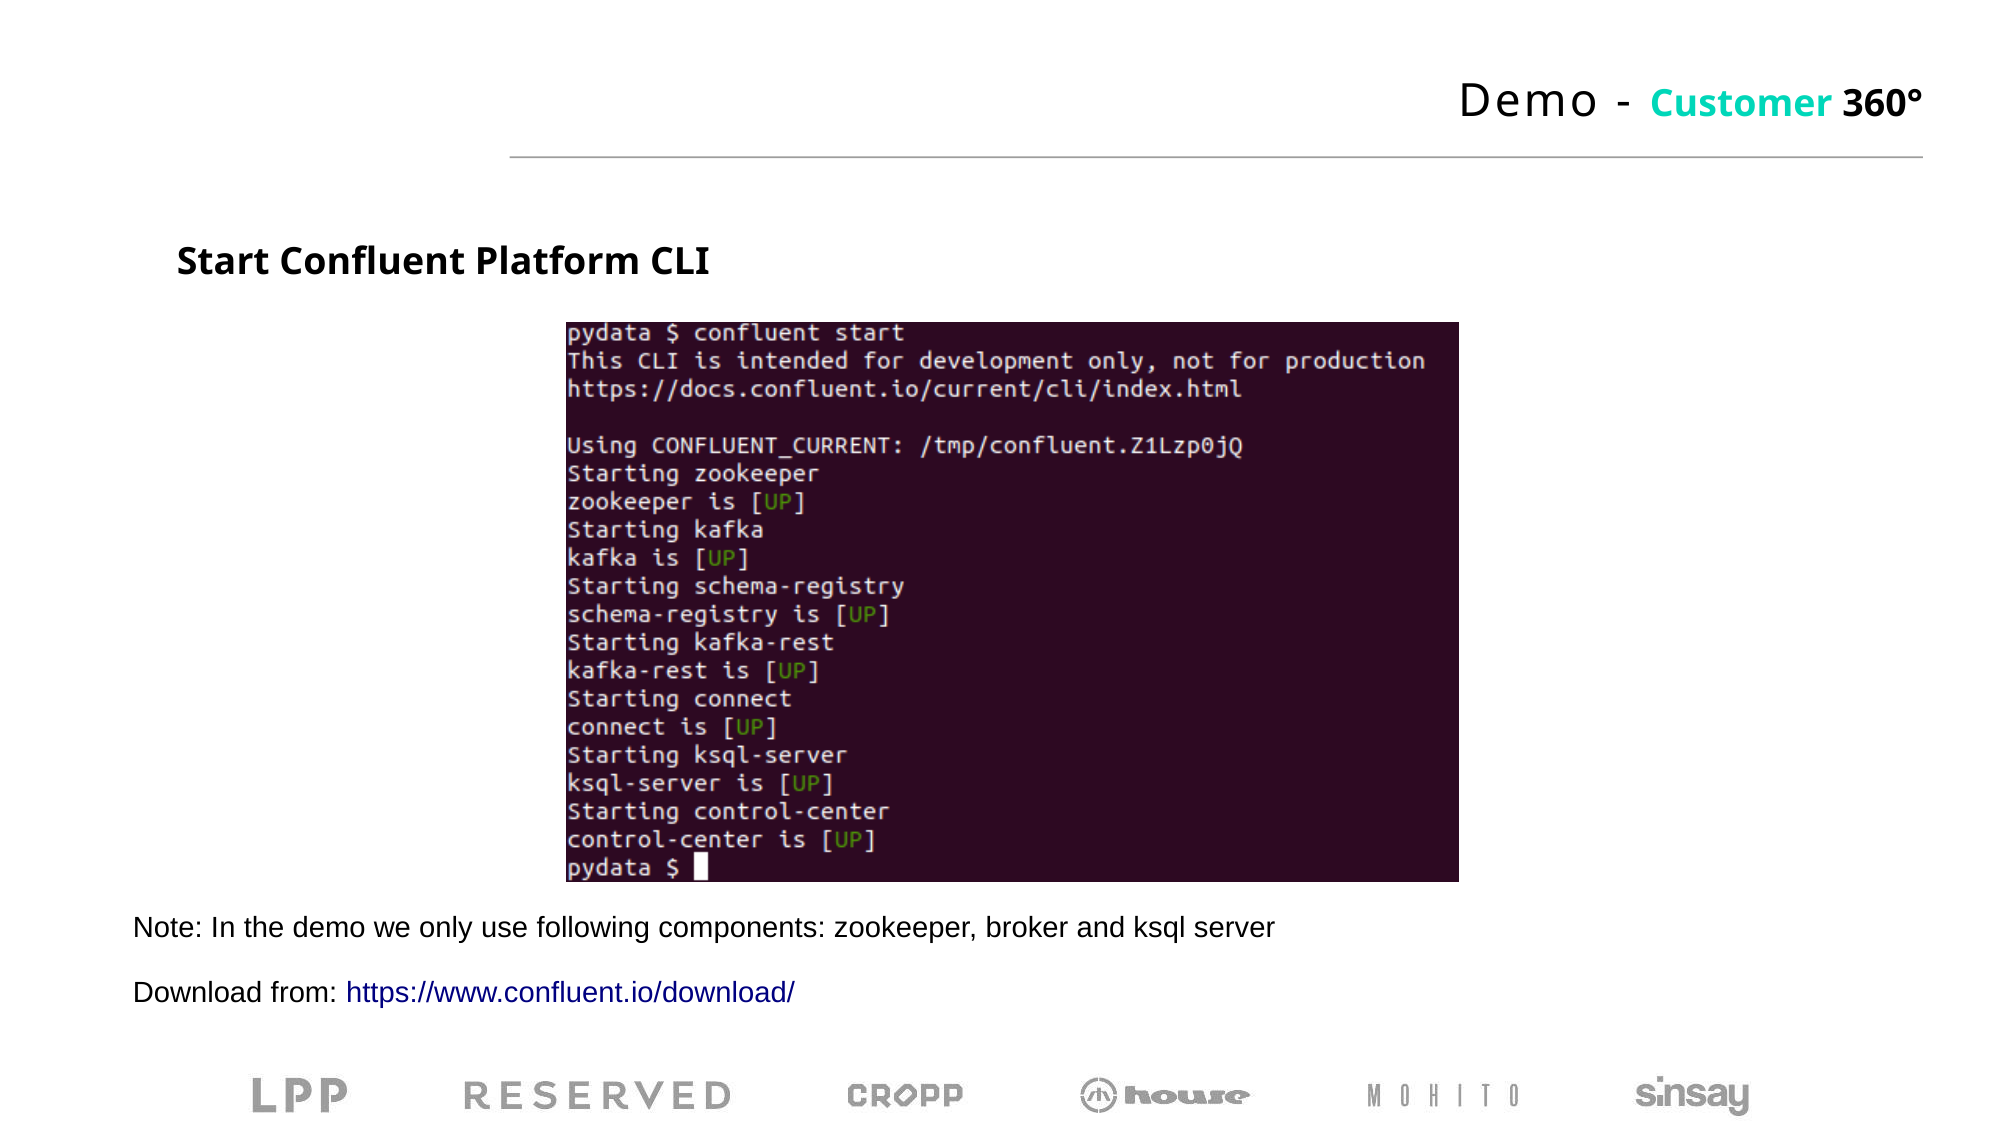

# Demo - Customer 360°
Start Confluent Platform CLI
Note: In the demo we only use following components: zookeeper, broker and ksql server
Download from: https://www.confluent.io/download/